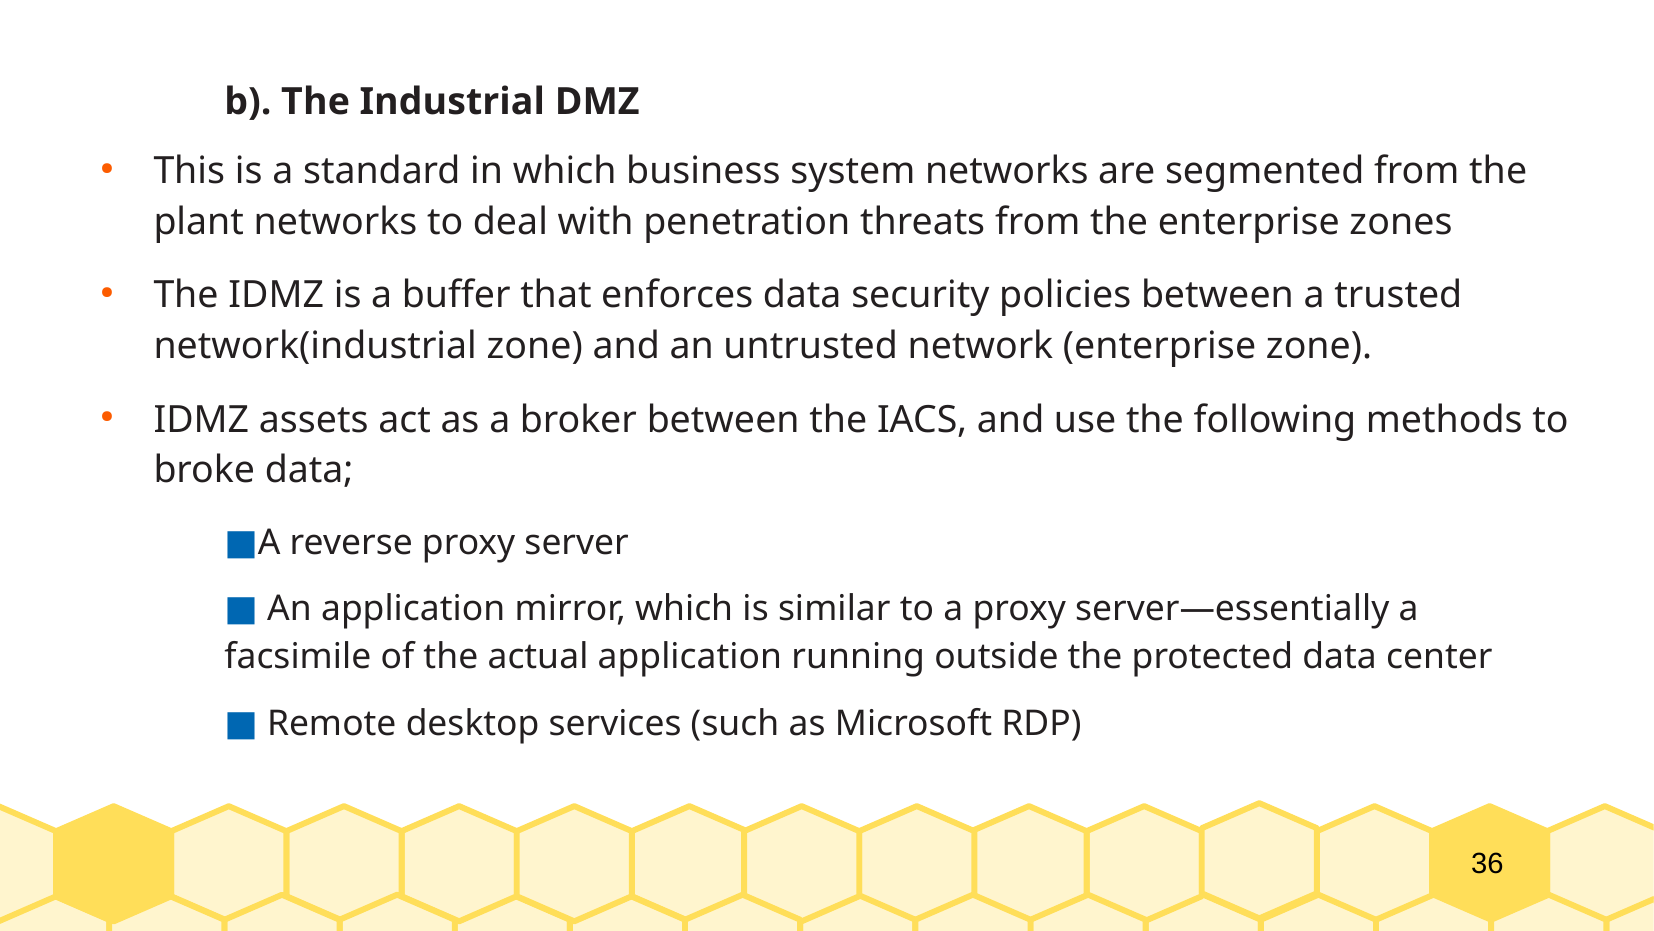

# b). The Industrial DMZ
This is a standard in which business system networks are segmented from the plant networks to deal with penetration threats from the enterprise zones
The IDMZ is a buffer that enforces data security policies between a trusted network(industrial zone) and an untrusted network (enterprise zone).
IDMZ assets act as a broker between the IACS, and use the following methods to broke data;
■A reverse proxy server
■ An application mirror, which is similar to a proxy server—essentially a facsimile of the actual application running outside the protected data center
■ Remote desktop services (such as Microsoft RDP)